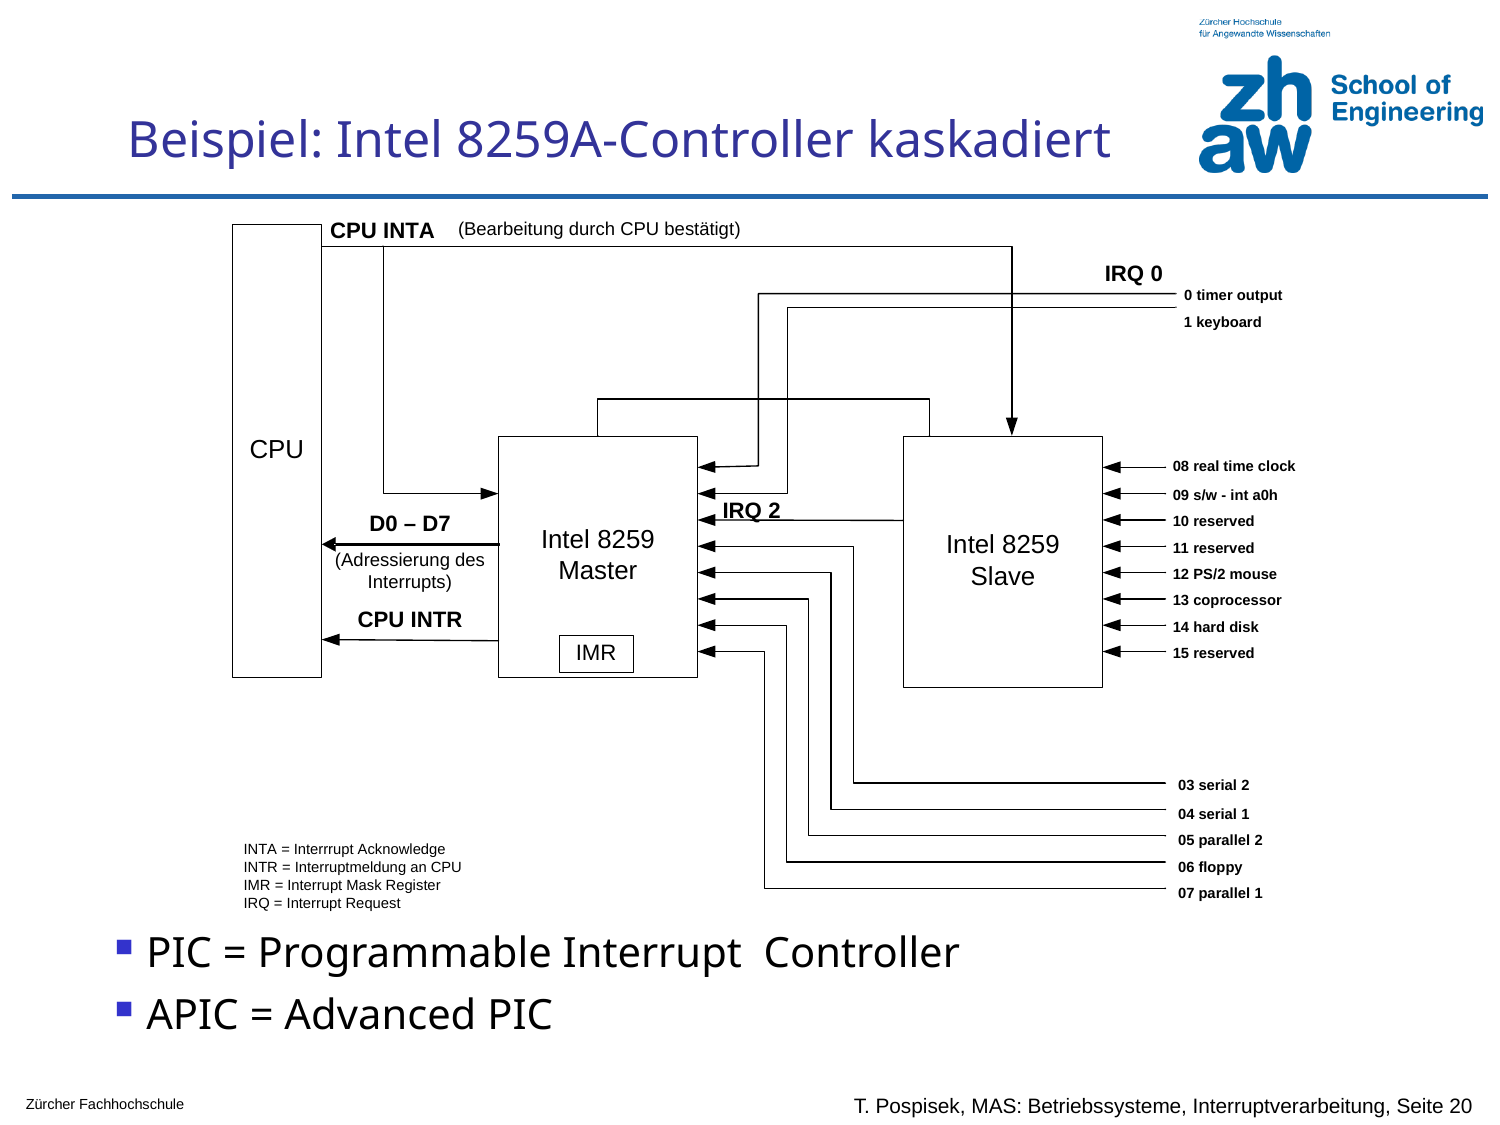

# Beispiel: Intel 8259A-Controller kaskadiert
PIC = Programmable Interrupt Controller
APIC = Advanced PIC